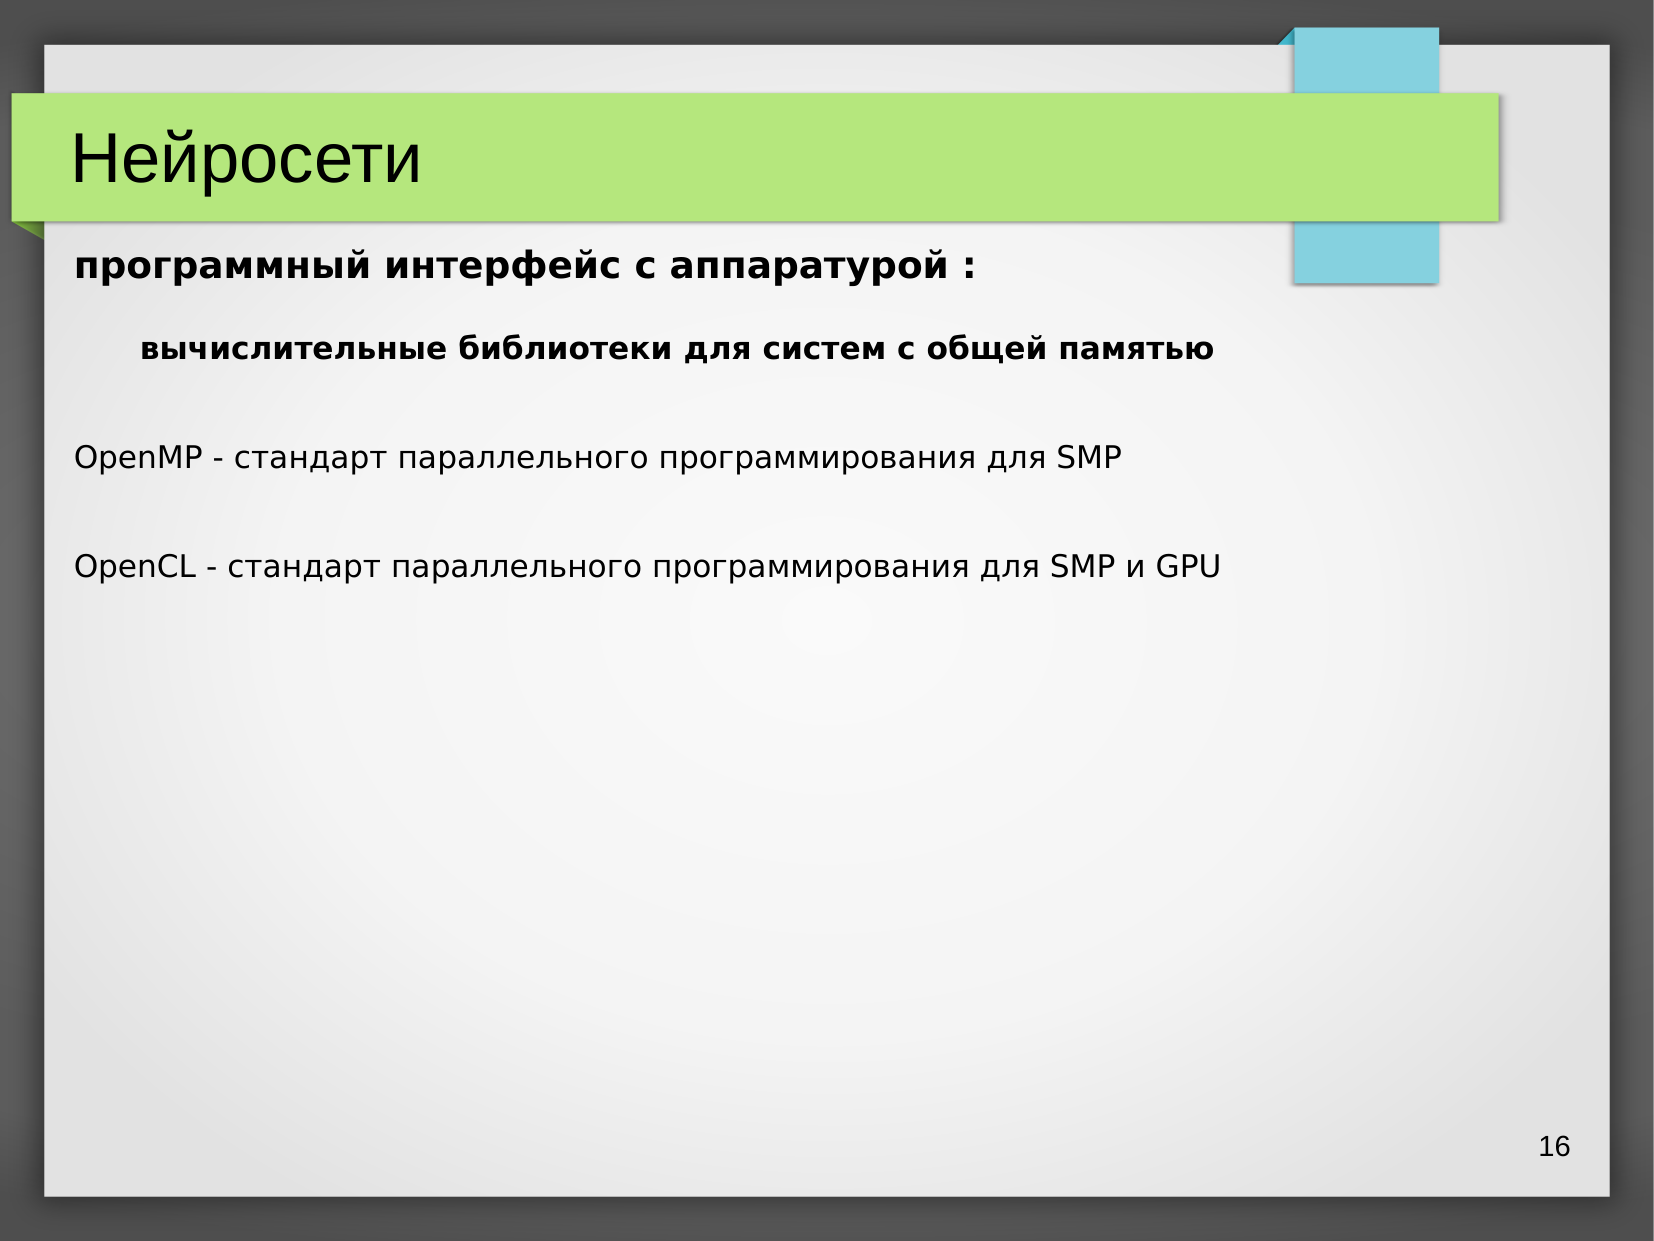

# Нейросети
программный интерфейс с аппаратурой :
 вычислительные библиотеки для систем с общей памятью
OpenMP - стандарт параллельного программирования для SMP
OpenCL - стандарт параллельного программирования для SMP и GPU
16